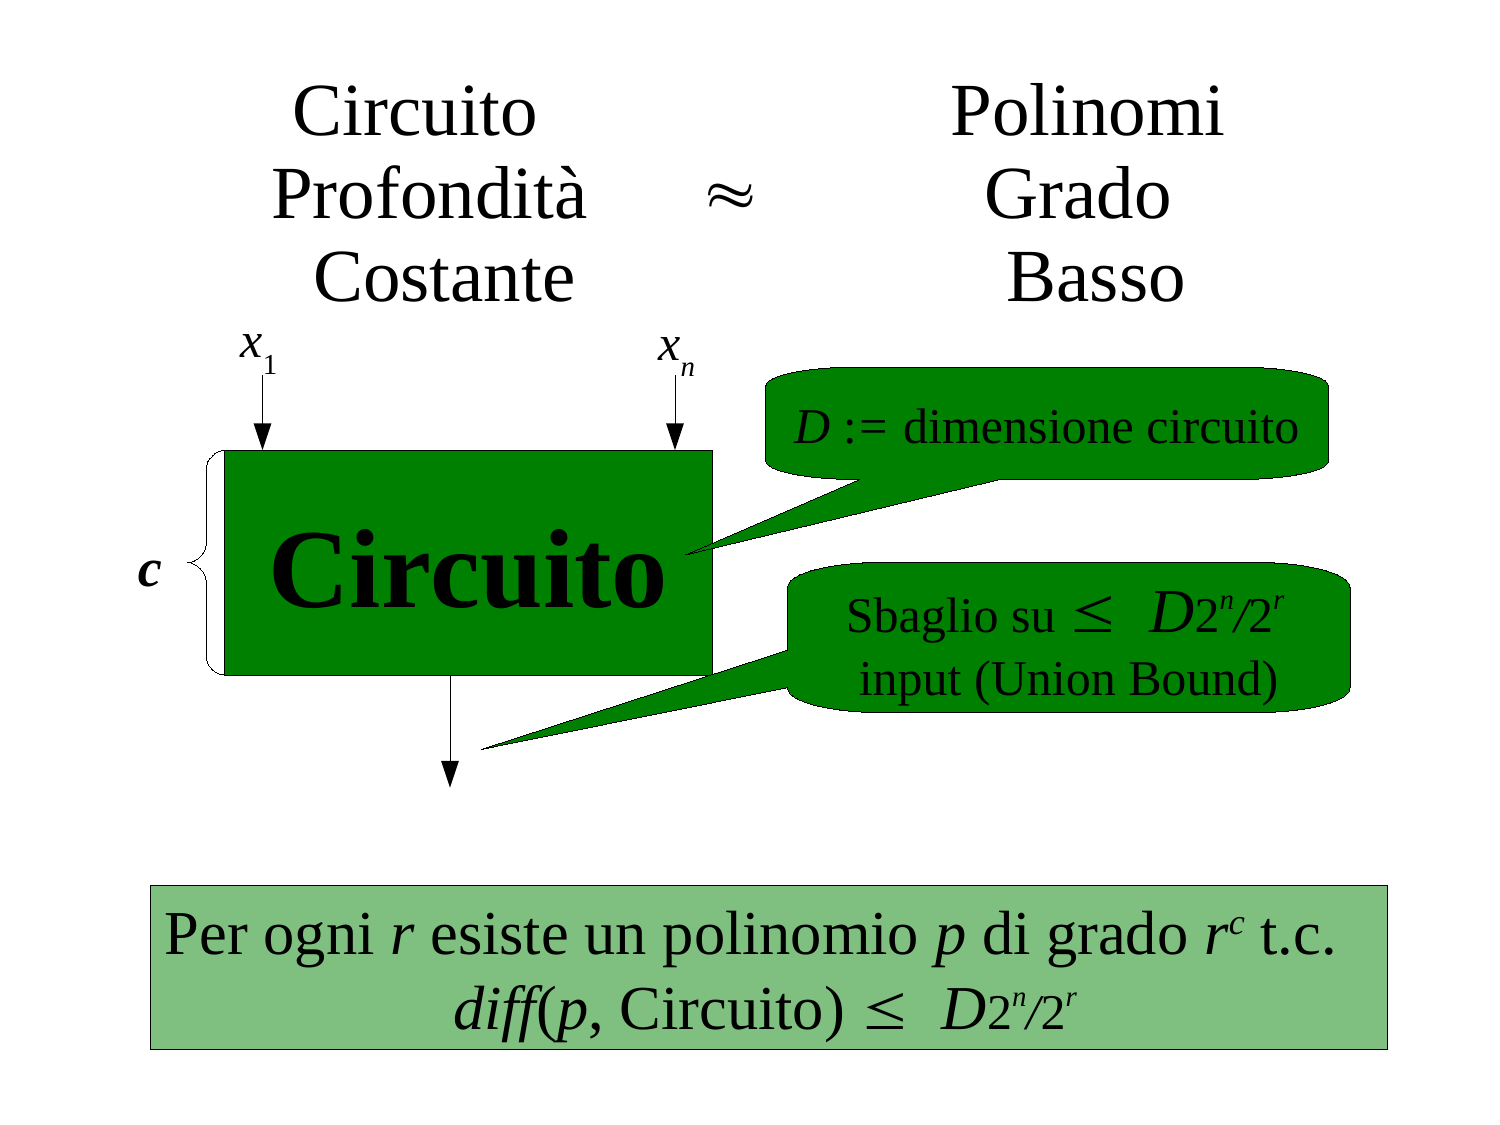

# Circuito Polinomi Profondità ≈ Grado Costante Basso
x1
xn
D := dimensione circuito
Circuito
c
Sbaglio su ≤ D2n/2r
input (Union Bound)
Per ogni r esiste un polinomio p di grado rc t.c.
diff(p, Circuito) ≤ D2n/2r